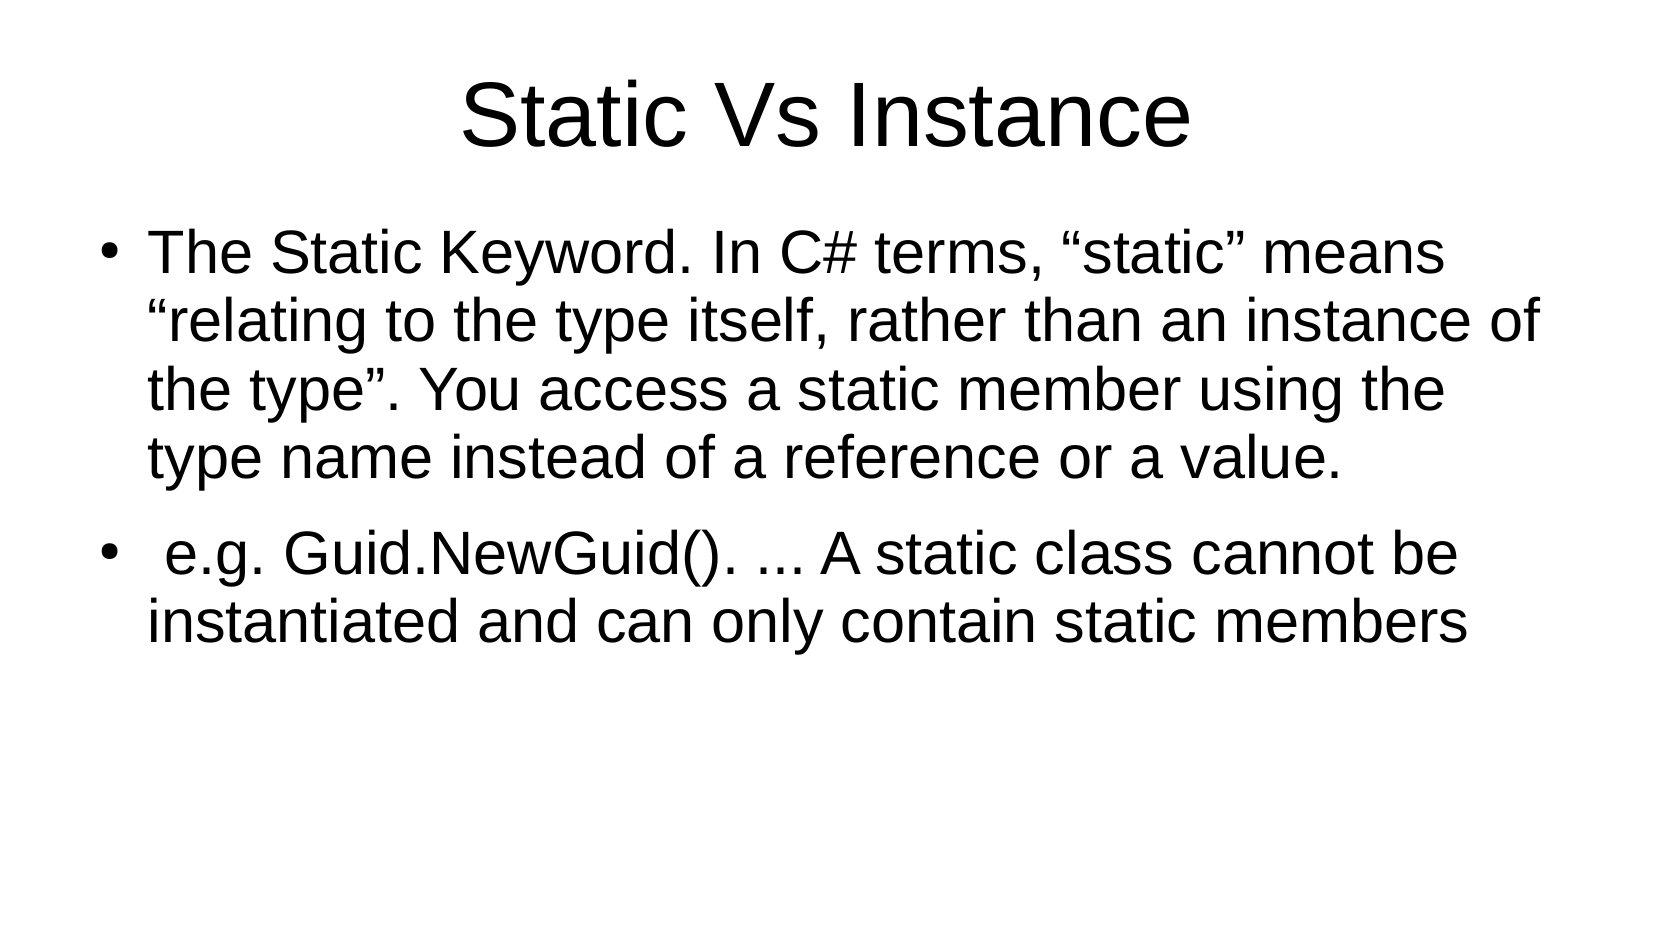

# Static Vs Instance
The Static Keyword. In C# terms, “static” means “relating to the type itself, rather than an instance of the type”. You access a static member using the type name instead of a reference or a value.
 e.g. Guid.NewGuid(). ... A static class cannot be instantiated and can only contain static members